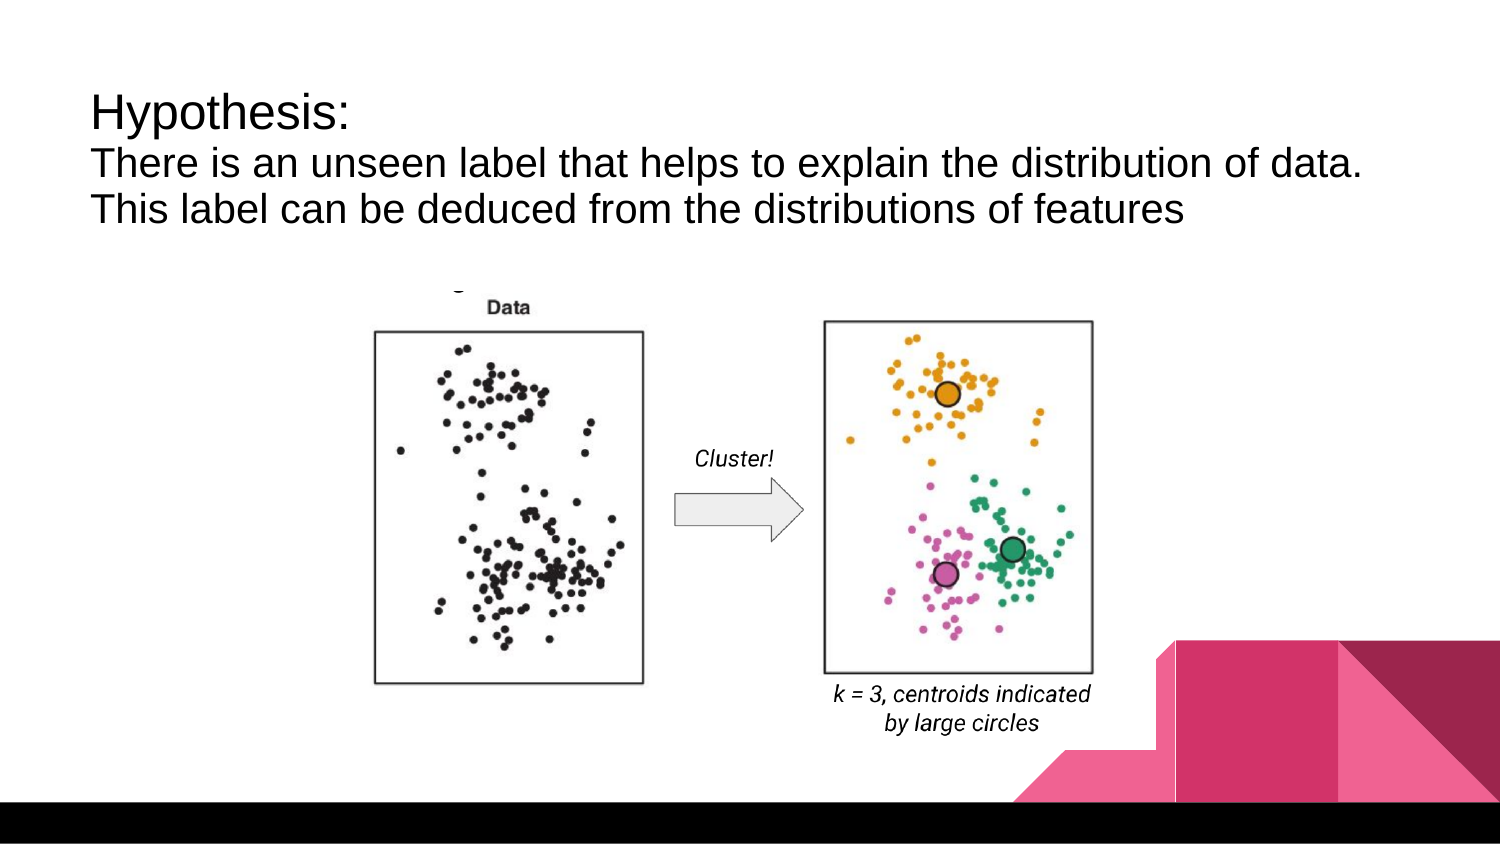

# Hypothesis: There is an unseen label that helps to explain the distribution of data. This label can be deduced from the distributions of features